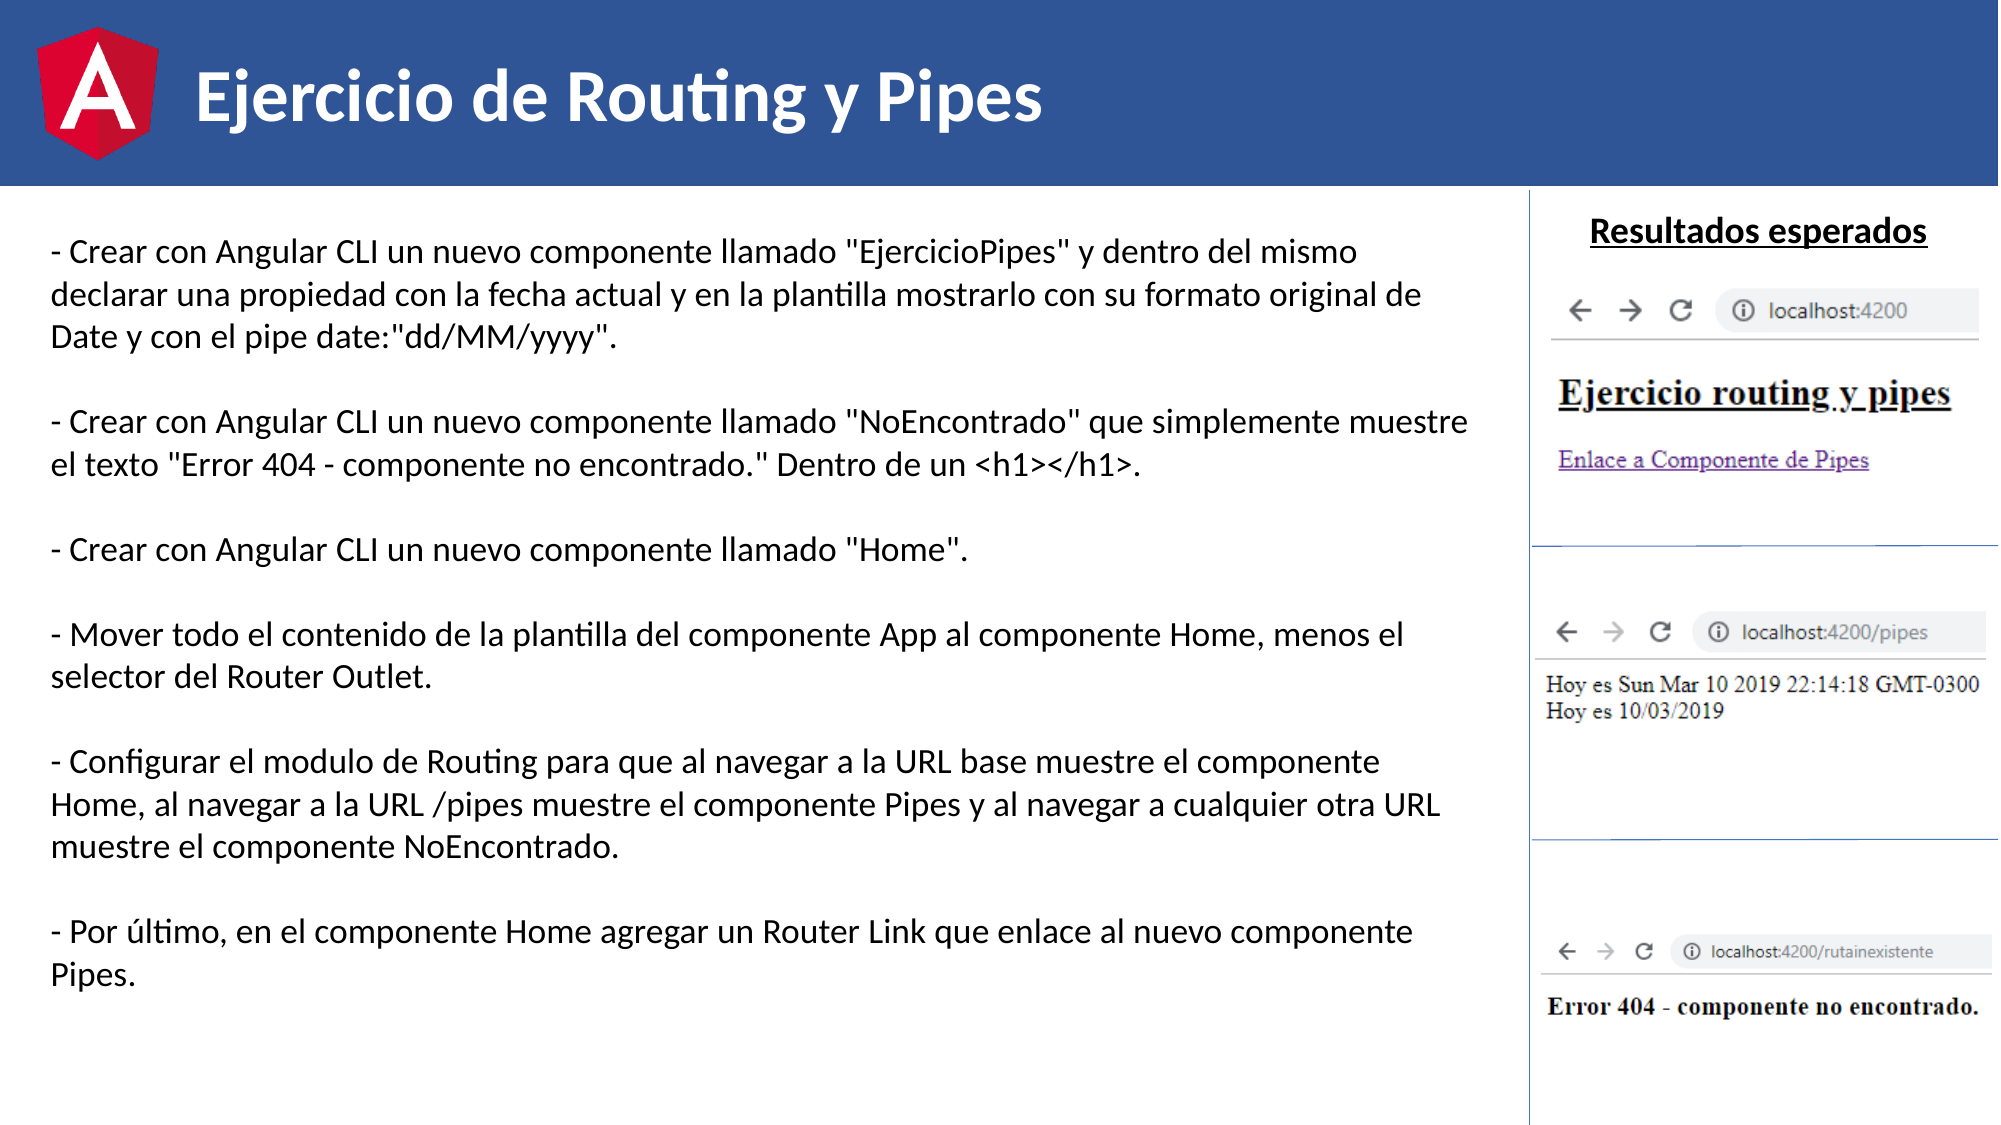

Ejercicio de Routing y Pipes
Resultados esperados
- Crear con Angular CLI un nuevo componente llamado "EjercicioPipes" y dentro del mismo declarar una propiedad con la fecha actual y en la plantilla mostrarlo con su formato original de Date y con el pipe date:"dd/MM/yyyy".
- Crear con Angular CLI un nuevo componente llamado "NoEncontrado" que simplemente muestre el texto "Error 404 - componente no encontrado." Dentro de un <h1></h1>.
- Crear con Angular CLI un nuevo componente llamado "Home".
- Mover todo el contenido de la plantilla del componente App al componente Home, menos el selector del Router Outlet.
- Configurar el modulo de Routing para que al navegar a la URL base muestre el componente Home, al navegar a la URL /pipes muestre el componente Pipes y al navegar a cualquier otra URL muestre el componente NoEncontrado.
- Por último, en el componente Home agregar un Router Link que enlace al nuevo componente Pipes.